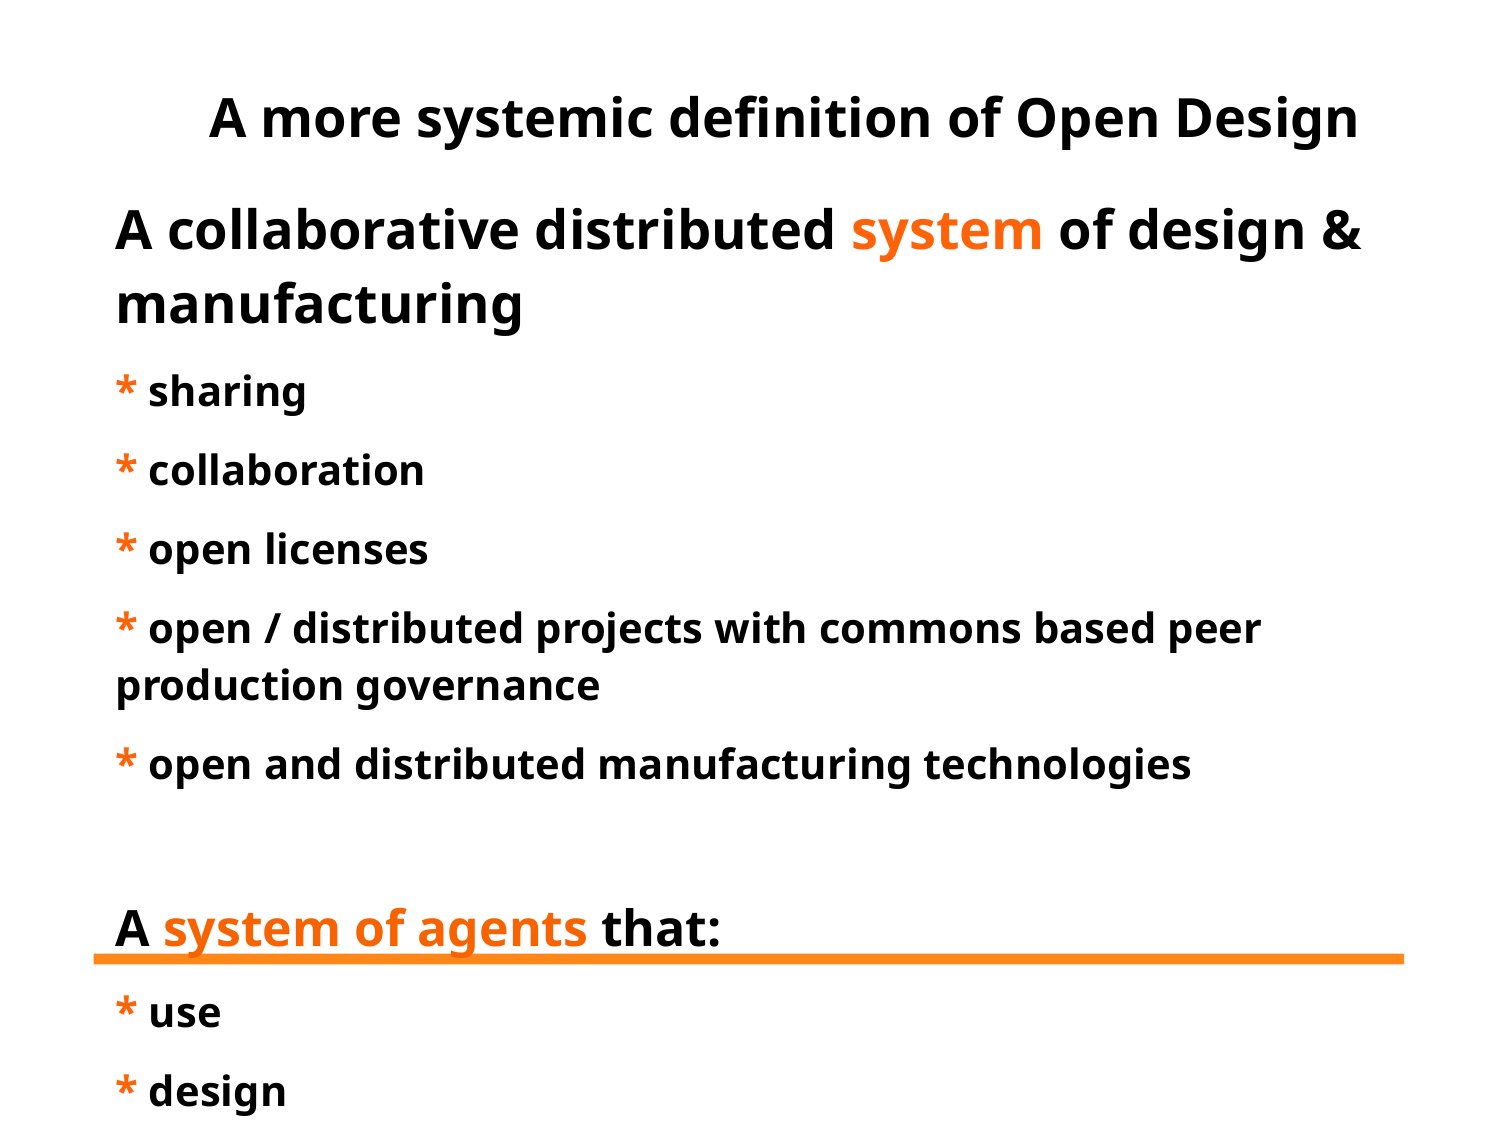

# A more systemic definition of Open Design
A collaborative distributed system of design & manufacturing
* sharing
* collaboration
* open licenses
* open / distributed projects with commons based peer production governance
* open and distributed manufacturing technologies
A system of agents that:
* use
* design
* manufacture
* market
* distribute
* manage the end-of-life
* ...